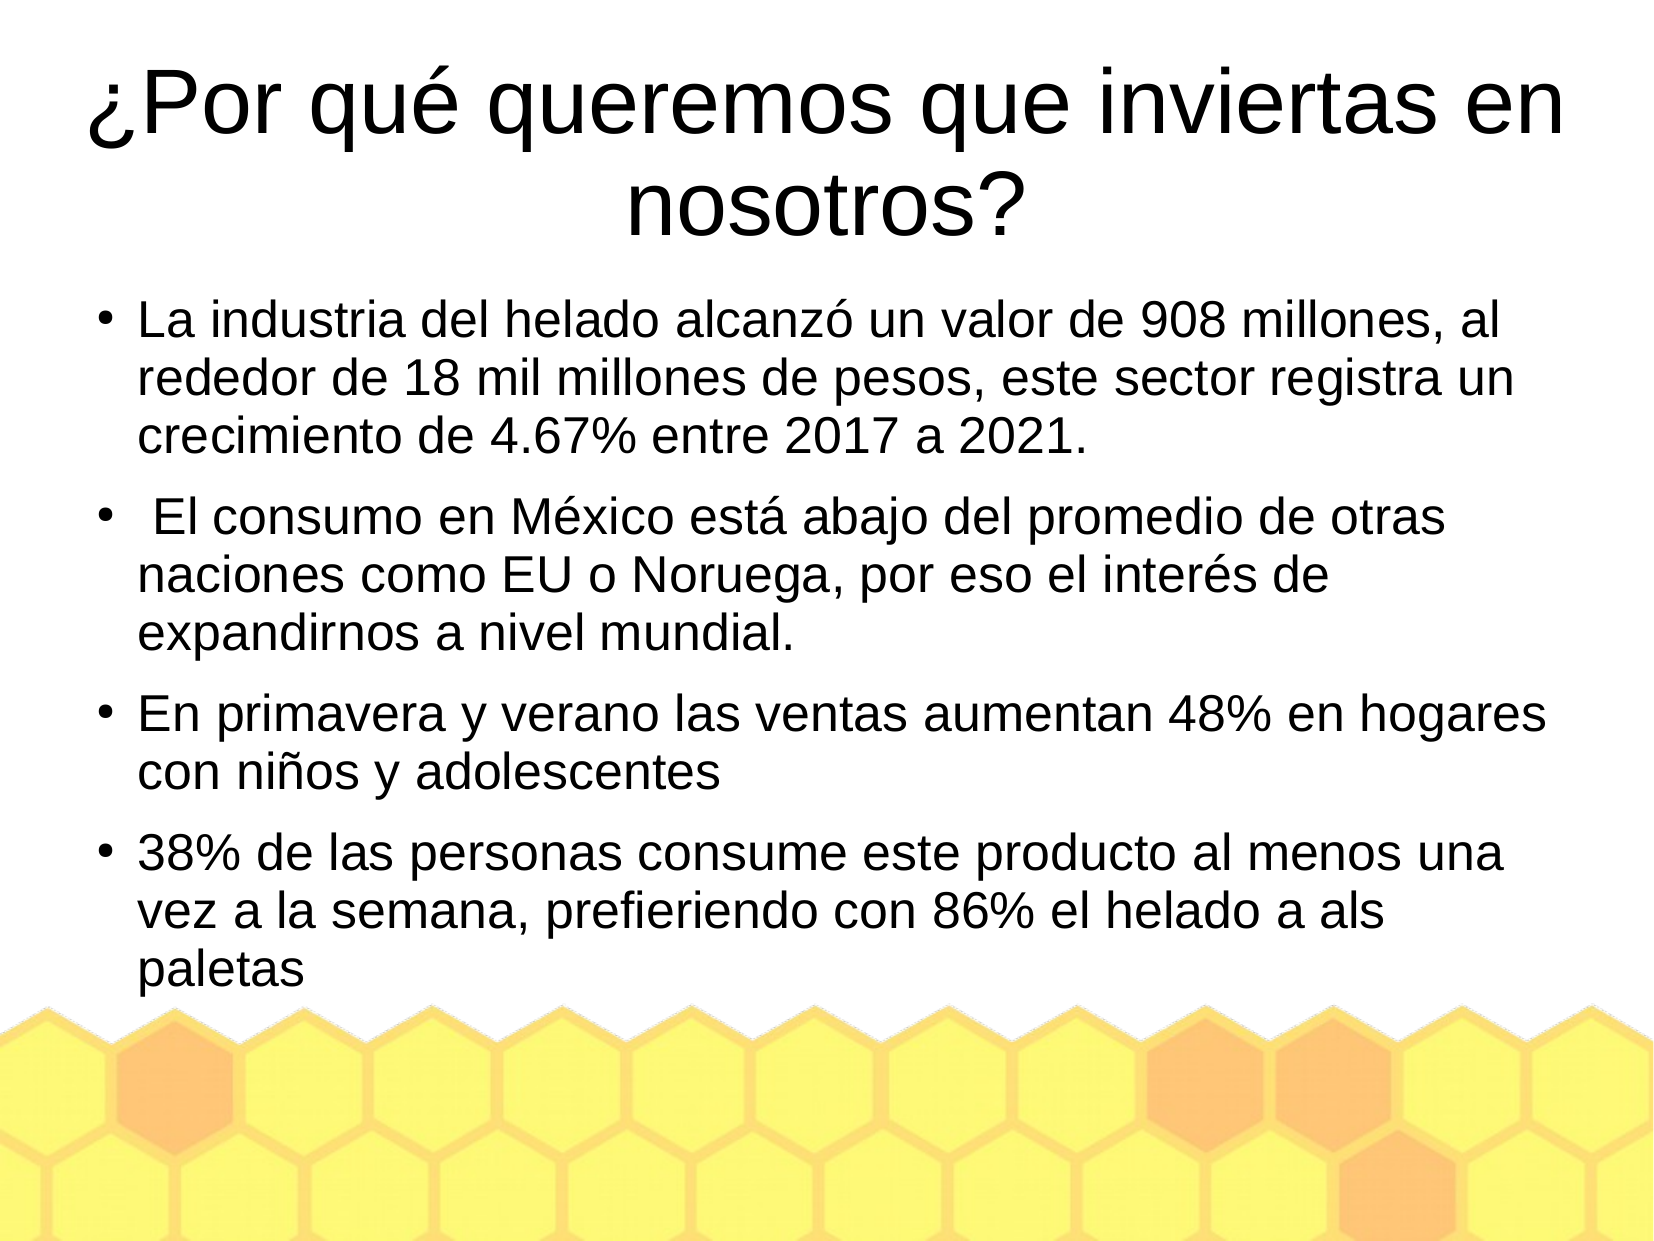

# ¿Por qué queremos que inviertas en nosotros?
La industria del helado alcanzó un valor de 908 millones, al rededor de 18 mil millones de pesos, este sector registra un crecimiento de 4.67% entre 2017 a 2021.
 El consumo en México está abajo del promedio de otras naciones como EU o Noruega, por eso el interés de expandirnos a nivel mundial.
En primavera y verano las ventas aumentan 48% en hogares con niños y adolescentes
38% de las personas consume este producto al menos una vez a la semana, prefieriendo con 86% el helado a als paletas